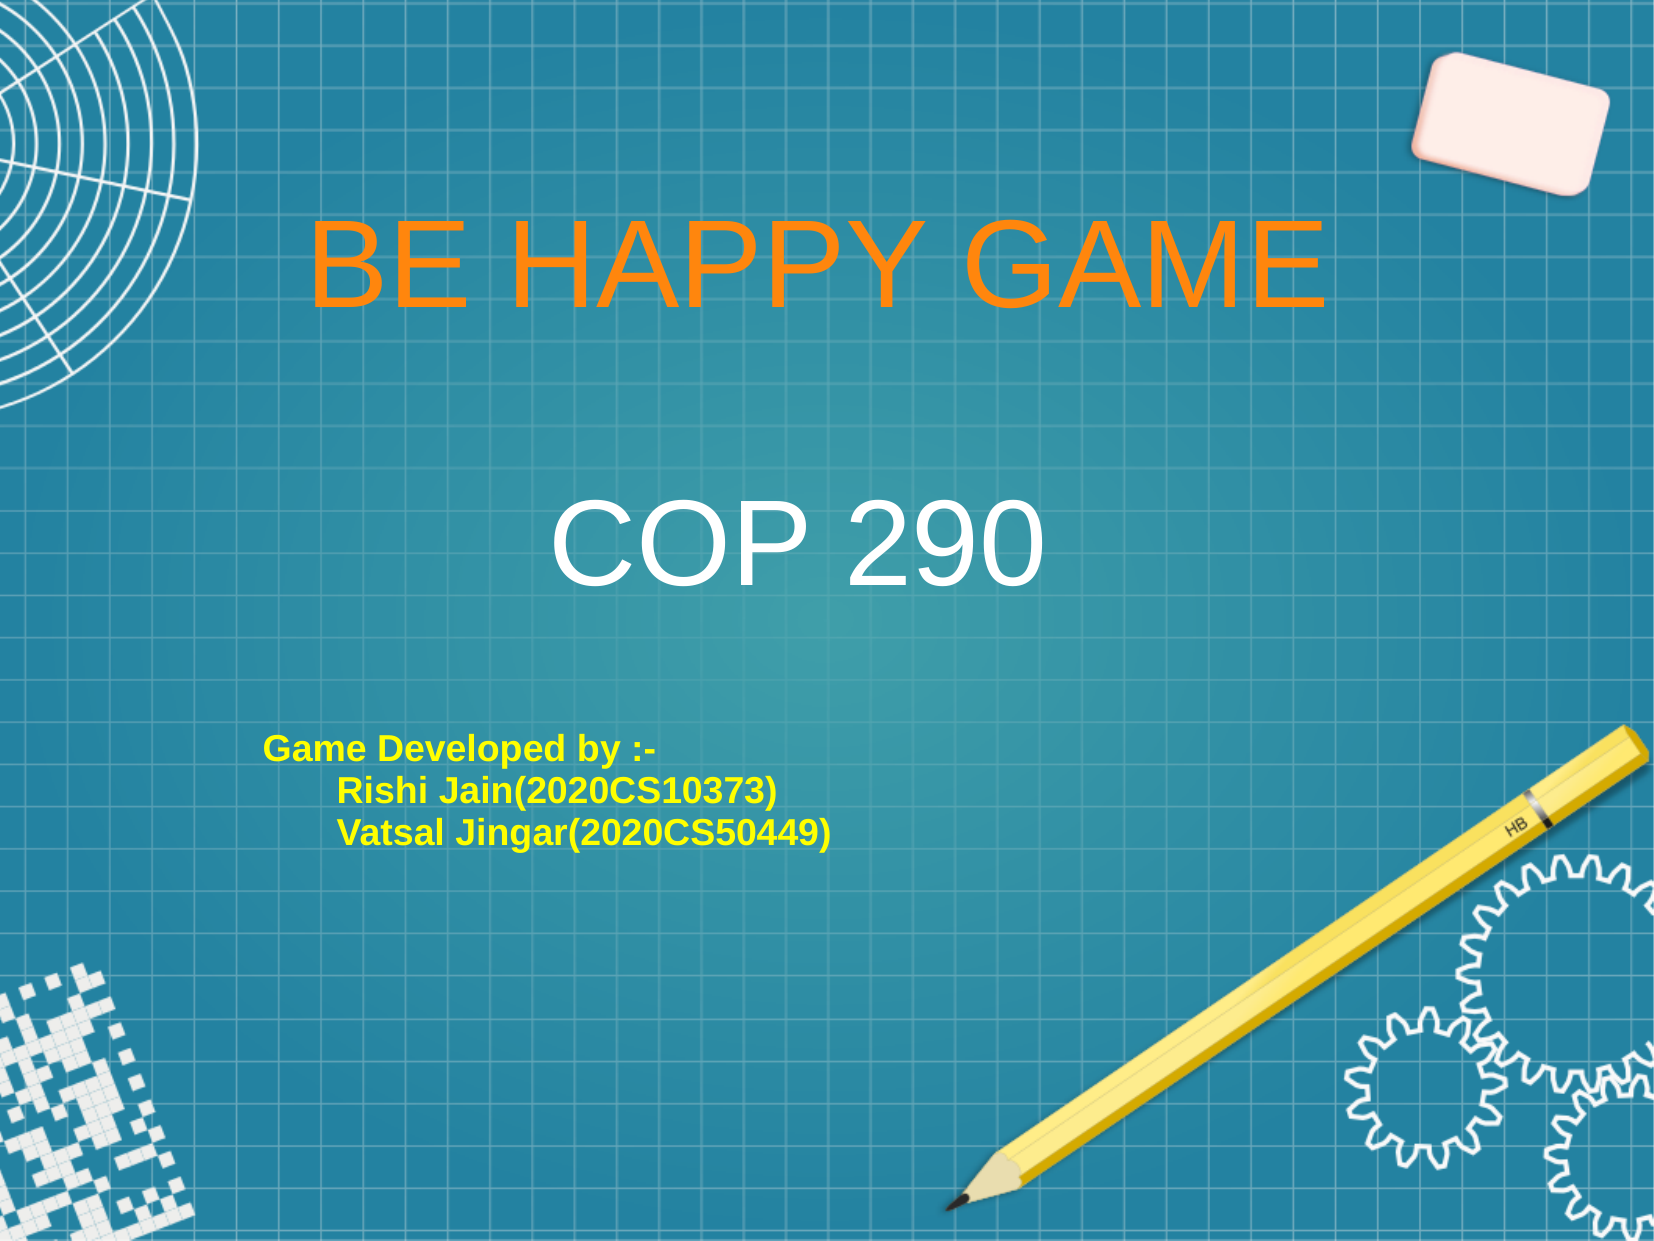

BE HAPPY GAME
# COP 290
Game Developed by :-
	Rishi Jain(2020CS10373)
	Vatsal Jingar(2020CS50449)